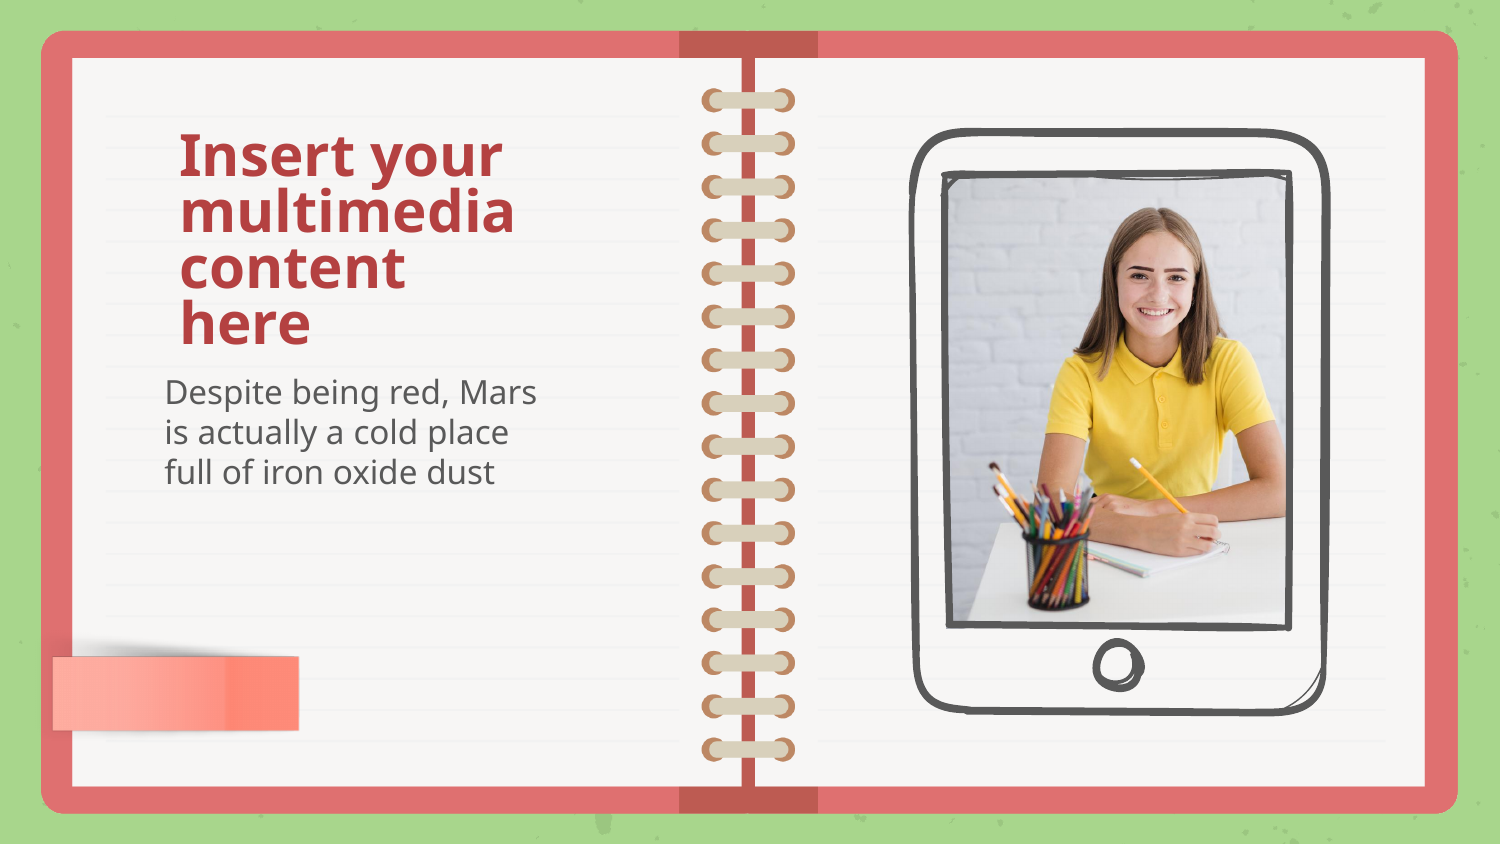

# Insert your multimedia content here
Despite being red, Mars is actually a cold place full of iron oxide dust